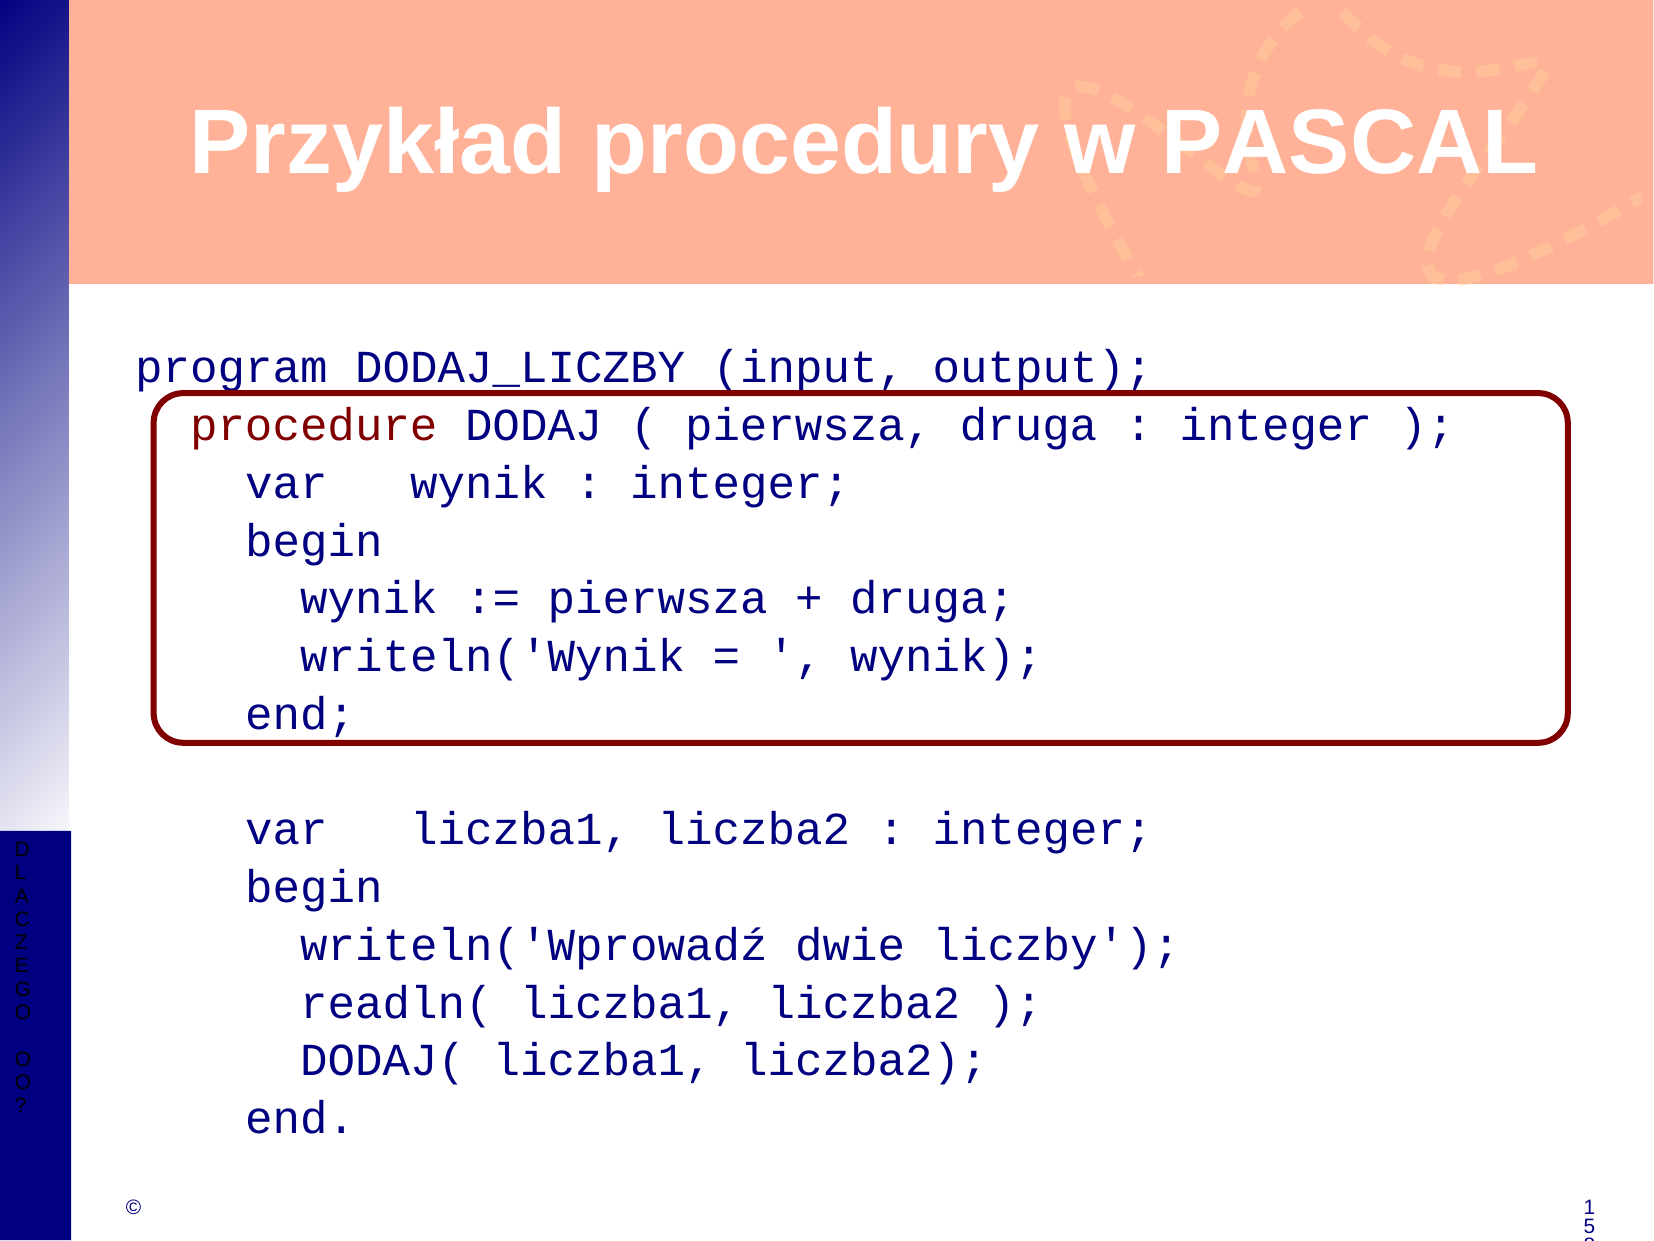

# Przykład procedury w PASCAL
program DODAJ_LICZBY (input, output);
 procedure DODAJ ( pierwsza, druga : integer );
 var wynik : integer;
 begin
 wynik := pierwsza + druga;
 writeln('Wynik = ', wynik);
 end;
 var liczba1, liczba2 : integer;
 begin
 writeln('Wprowadź dwie liczby');
 readln( liczba1, liczba2 );
 DODAJ( liczba1, liczba2);
 end.
D
L
A
C
Z
E
G
O
O
O
?